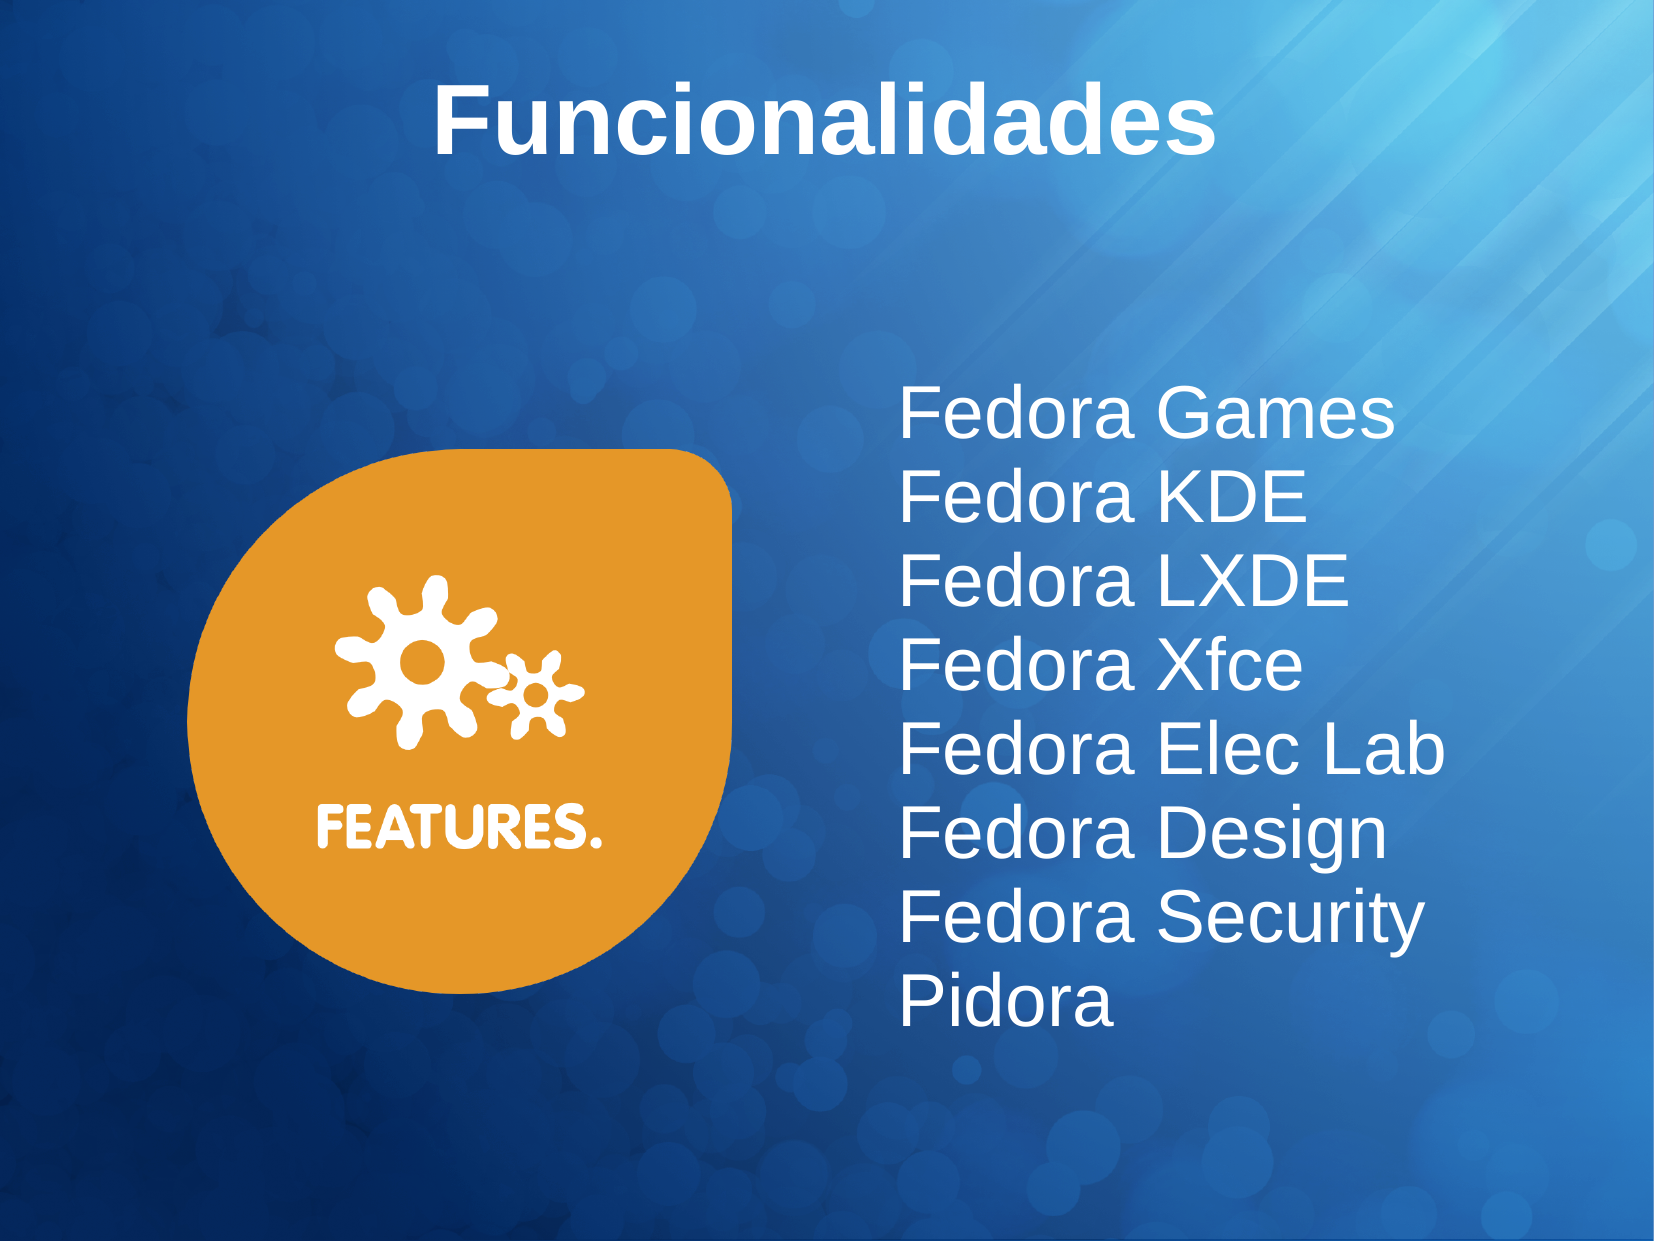

Funcionalidades
Fedora Games
Fedora KDE
Fedora LXDE
Fedora Xfce
Fedora Elec Lab
Fedora Design
Fedora Security
Pidora